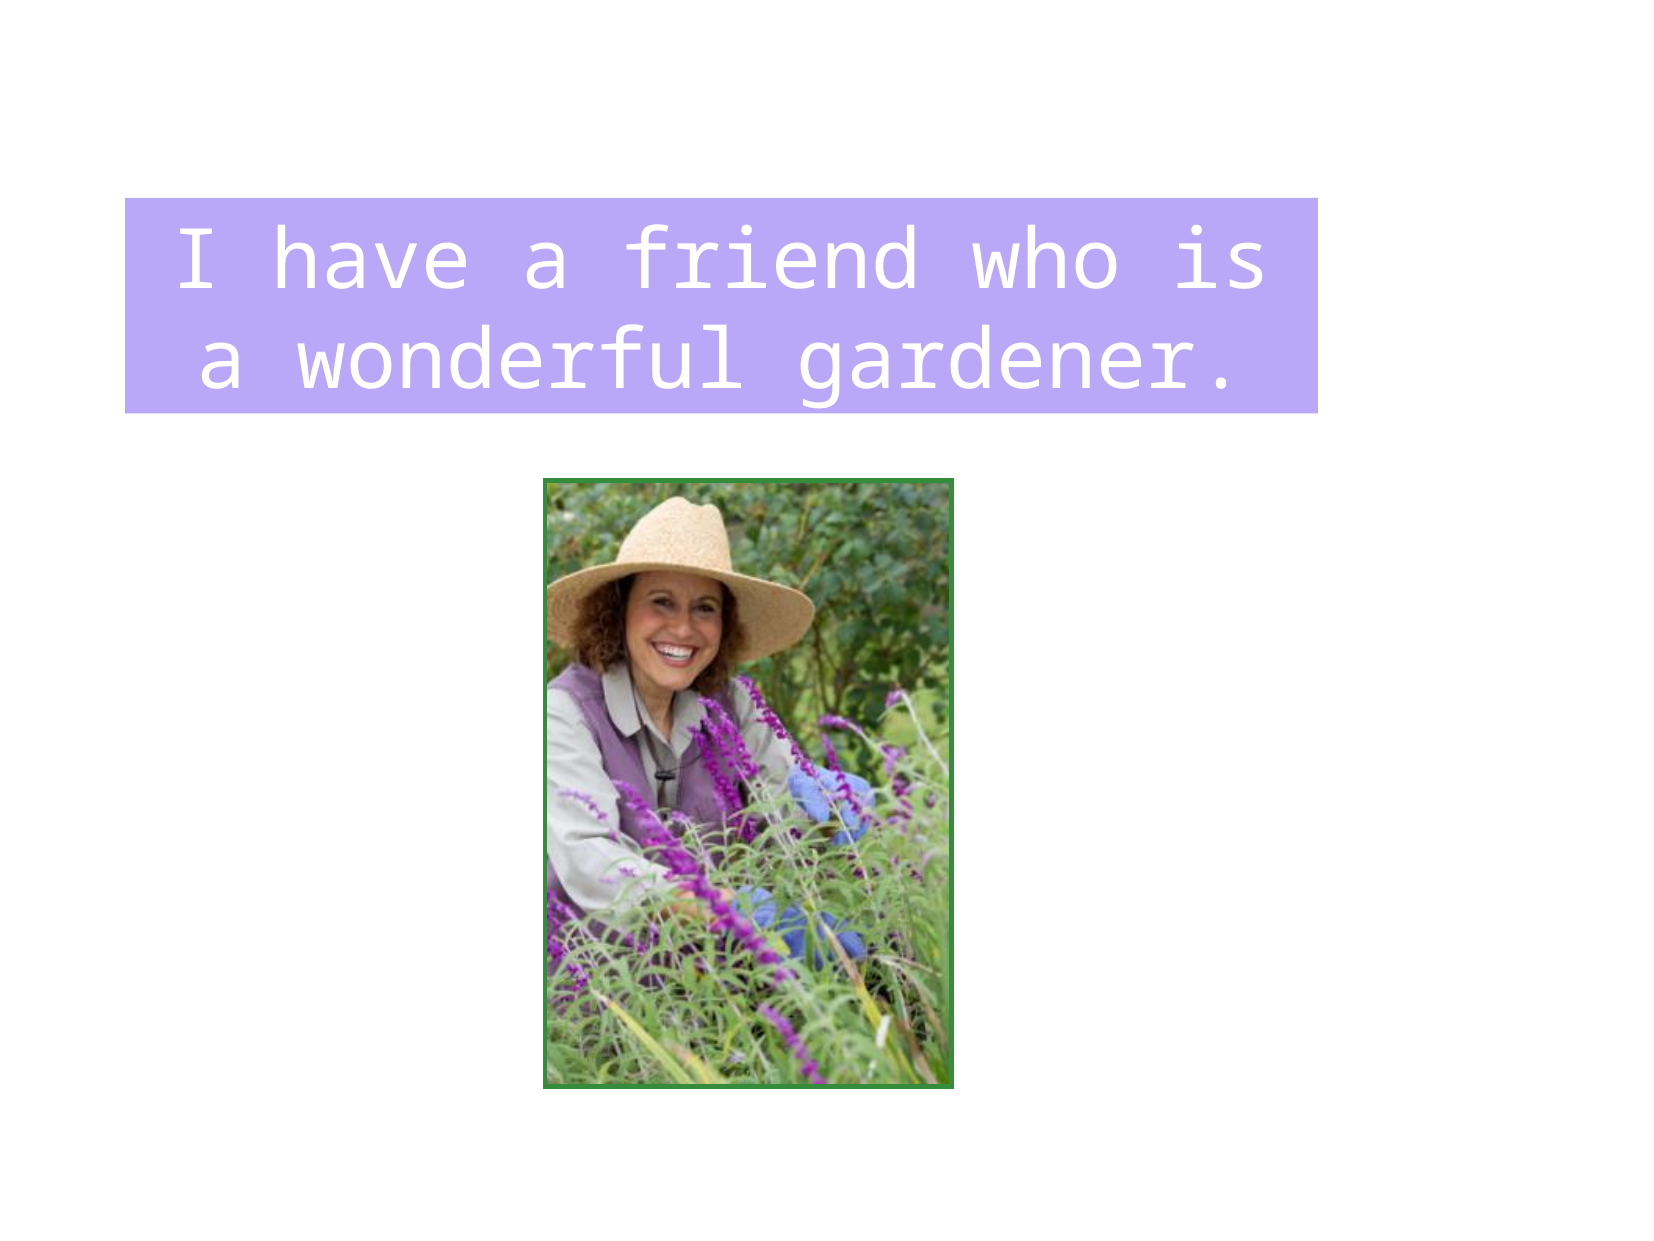

12-5 SINGULAR AND PLURAL VERBS IN ADJECTIVE
 CLAUSES
I have a friend who is a wonderful gardener.